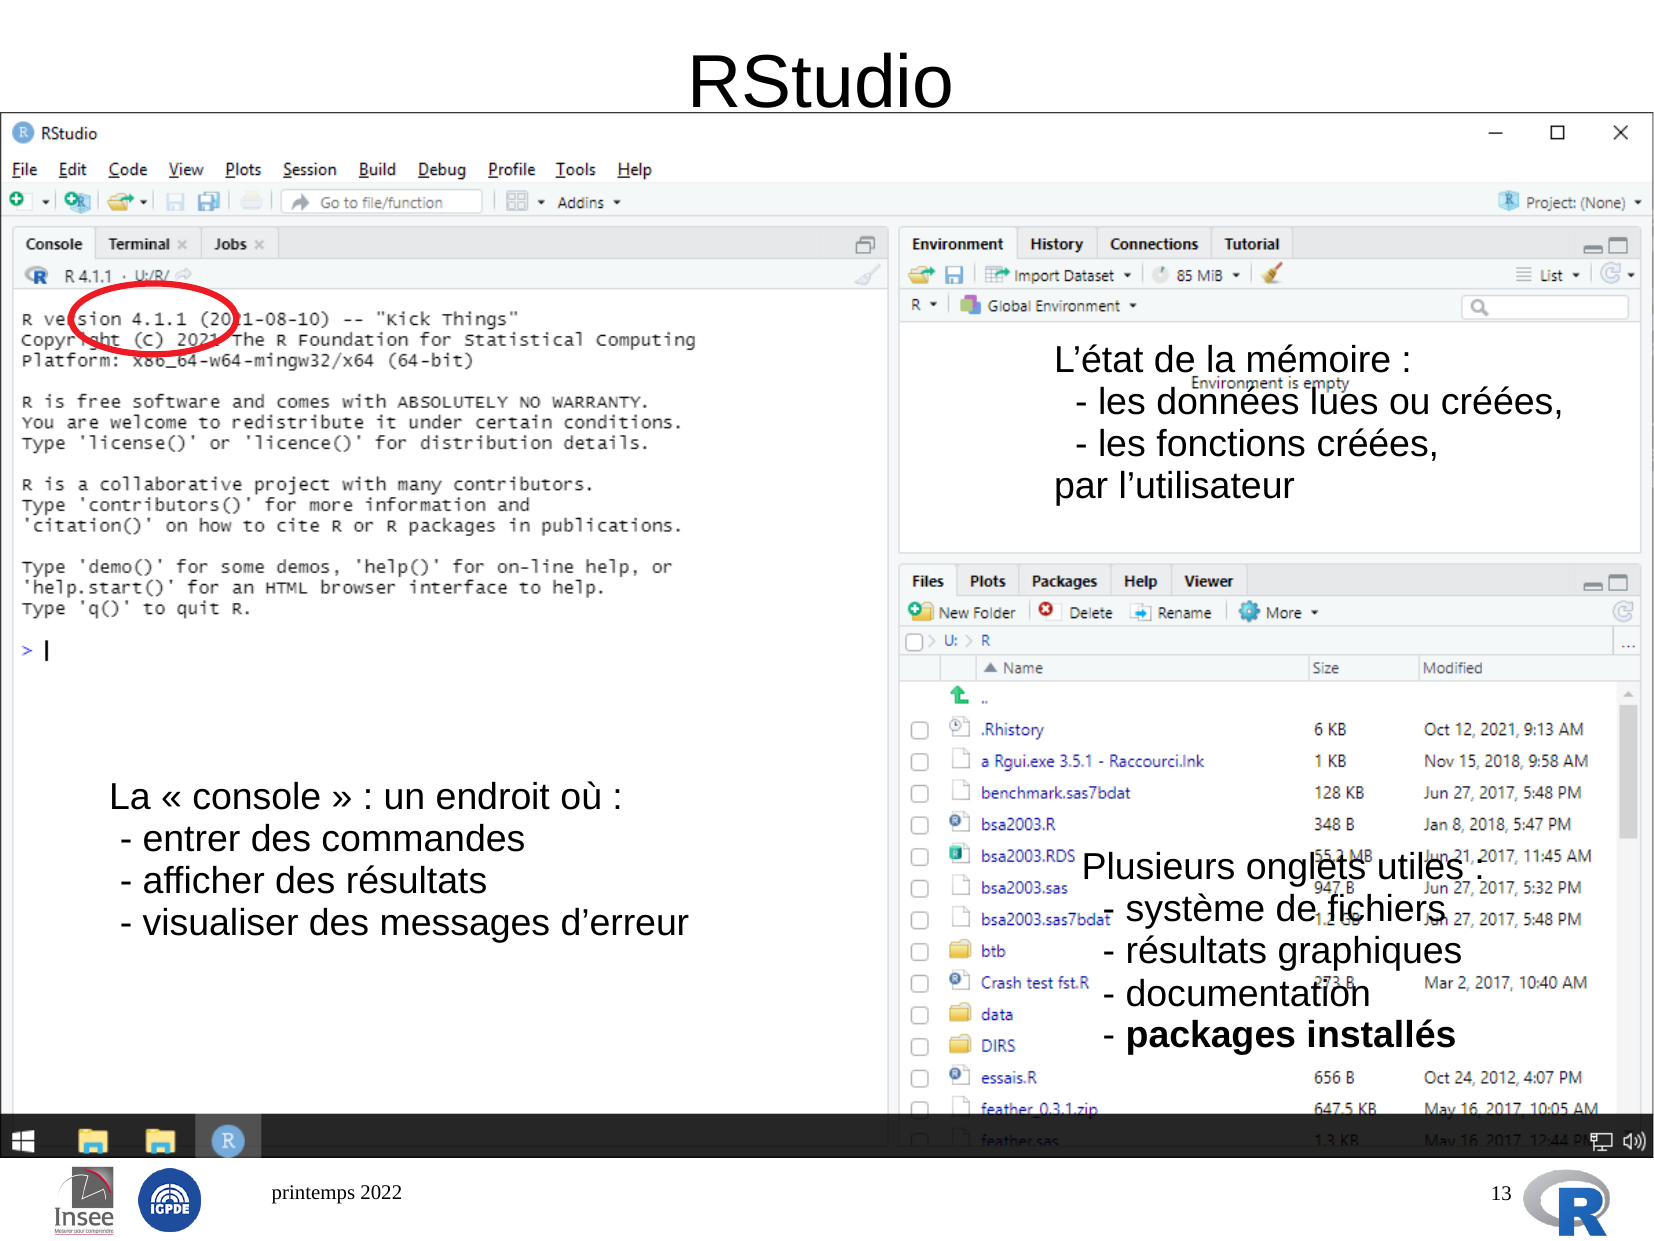

# RStudio
L’état de la mémoire :
 - les données lues ou créées,
 - les fonctions créées,
par l’utilisateur
La « console » : un endroit où :
 - entrer des commandes
 - afficher des résultats
 - visualiser des messages d’erreur
Plusieurs onglets utiles :
 - système de fichiers
 - résultats graphiques
 - documentation
 - packages installés
printemps 2022
13